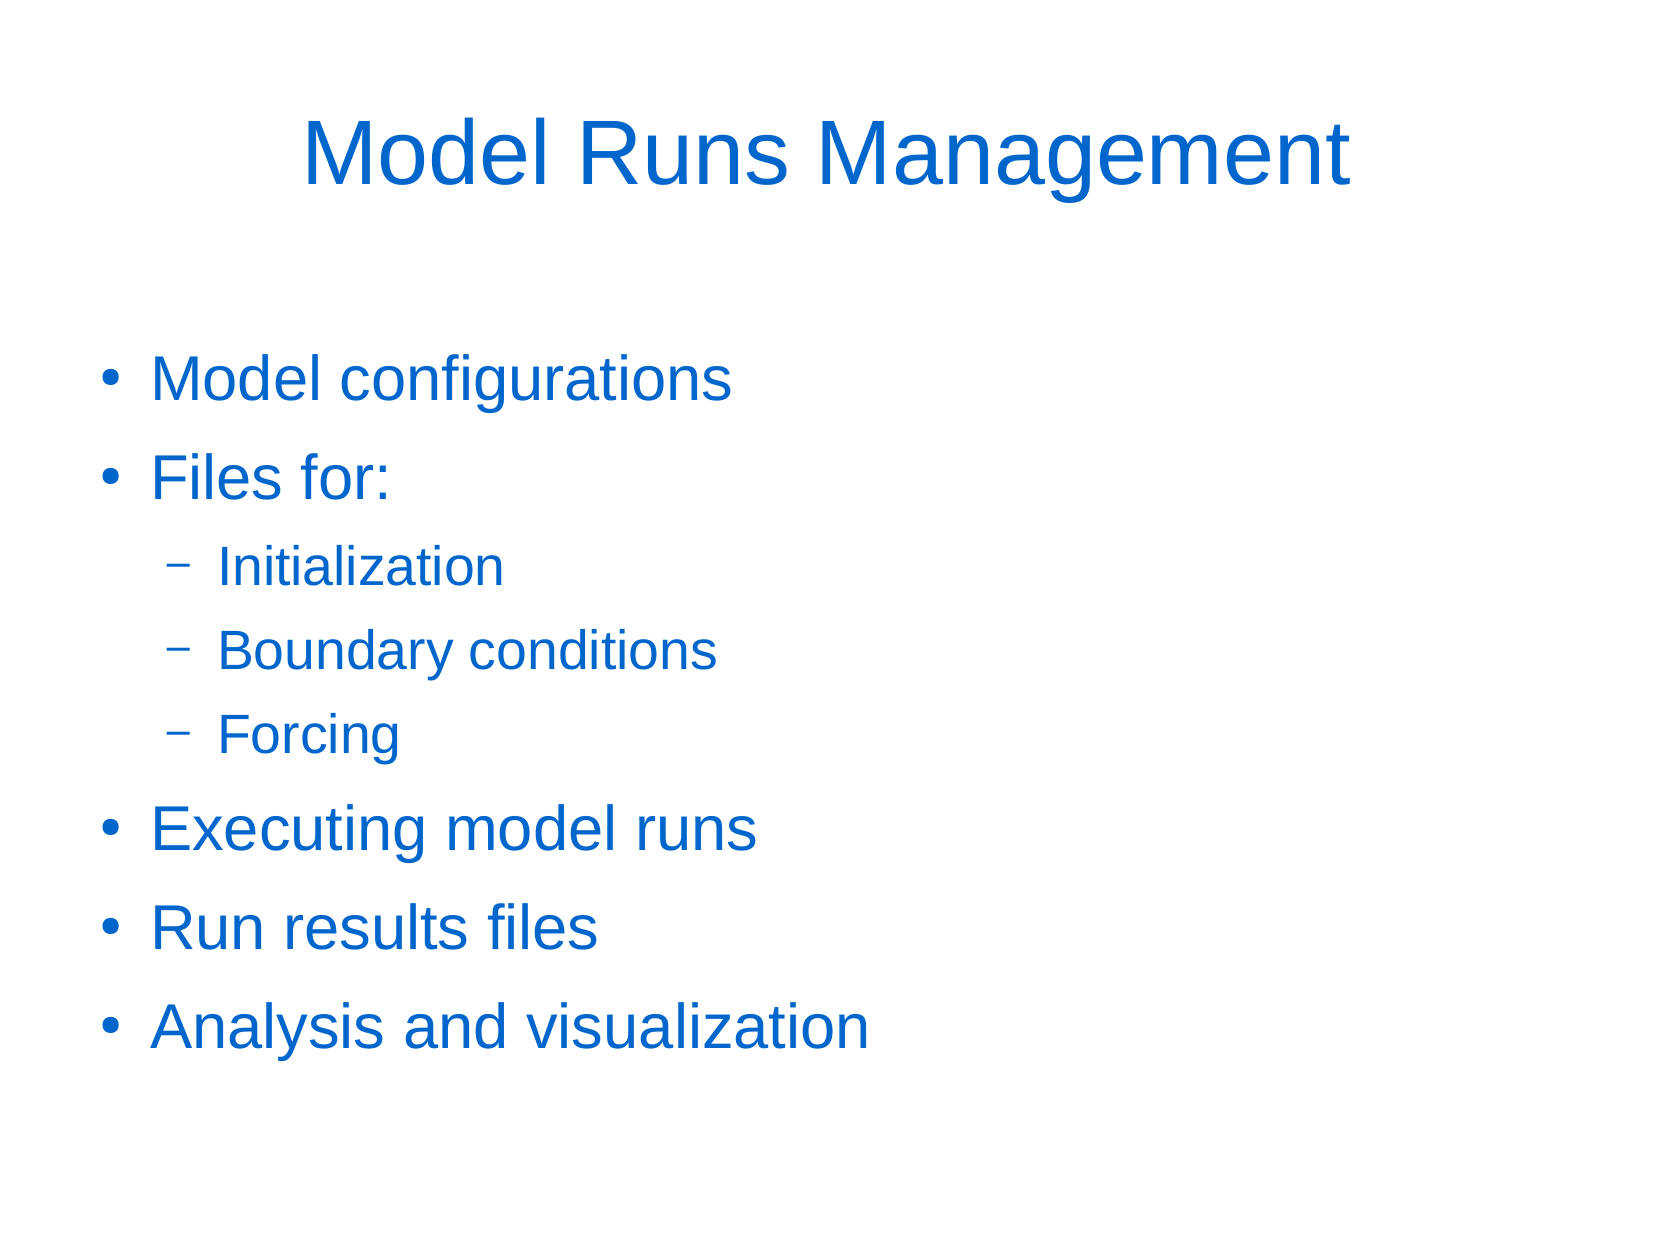

# Model Runs Management
Model configurations
Files for:
Initialization
Boundary conditions
Forcing
Executing model runs
Run results files
Analysis and visualization